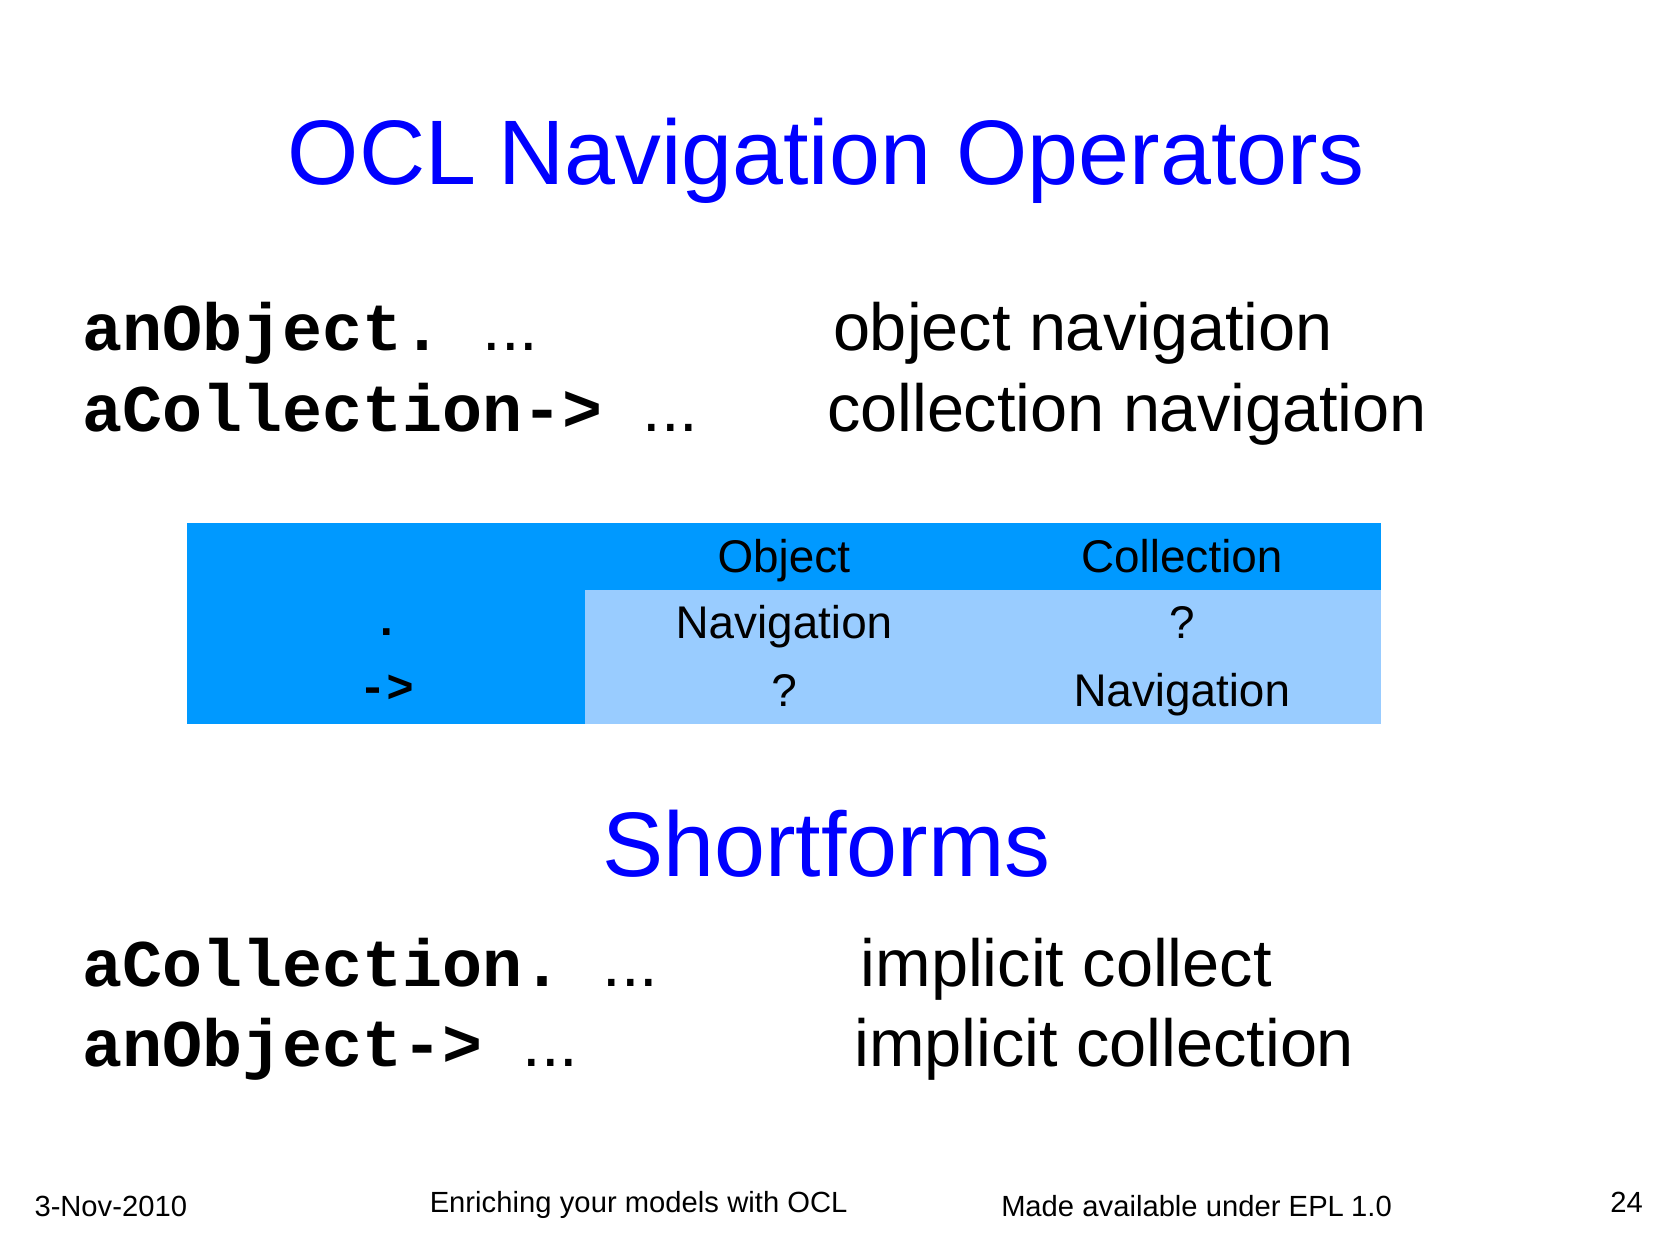

# OCL Navigation Operators
anObject. ... object navigation
aCollection-> ... collection navigation
Shortforms
aCollection. ... implicit collect
anObject-> ... implicit collection
| | Object | Collection |
| --- | --- | --- |
| . | Navigation | ? |
| -> | ? | Navigation |
Enriching your models with OCL
24
3-Nov-2010